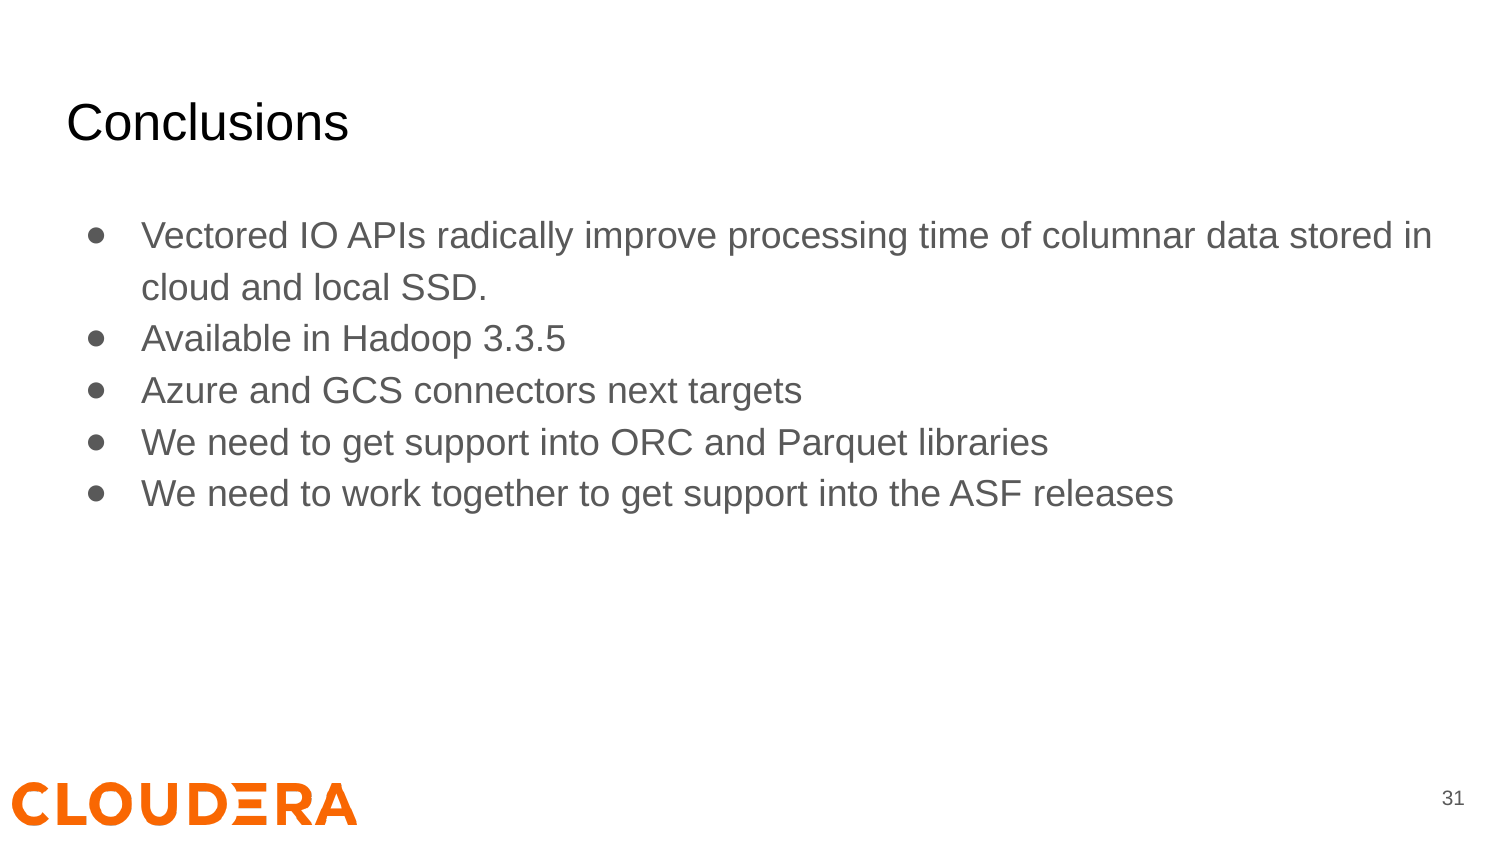

# Conclusions
Vectored IO APIs radically improve processing time of columnar data stored in cloud and local SSD.
Available in Hadoop 3.3.5
Azure and GCS connectors next targets
We need to get support into ORC and Parquet libraries
We need to work together to get support into the ASF releases